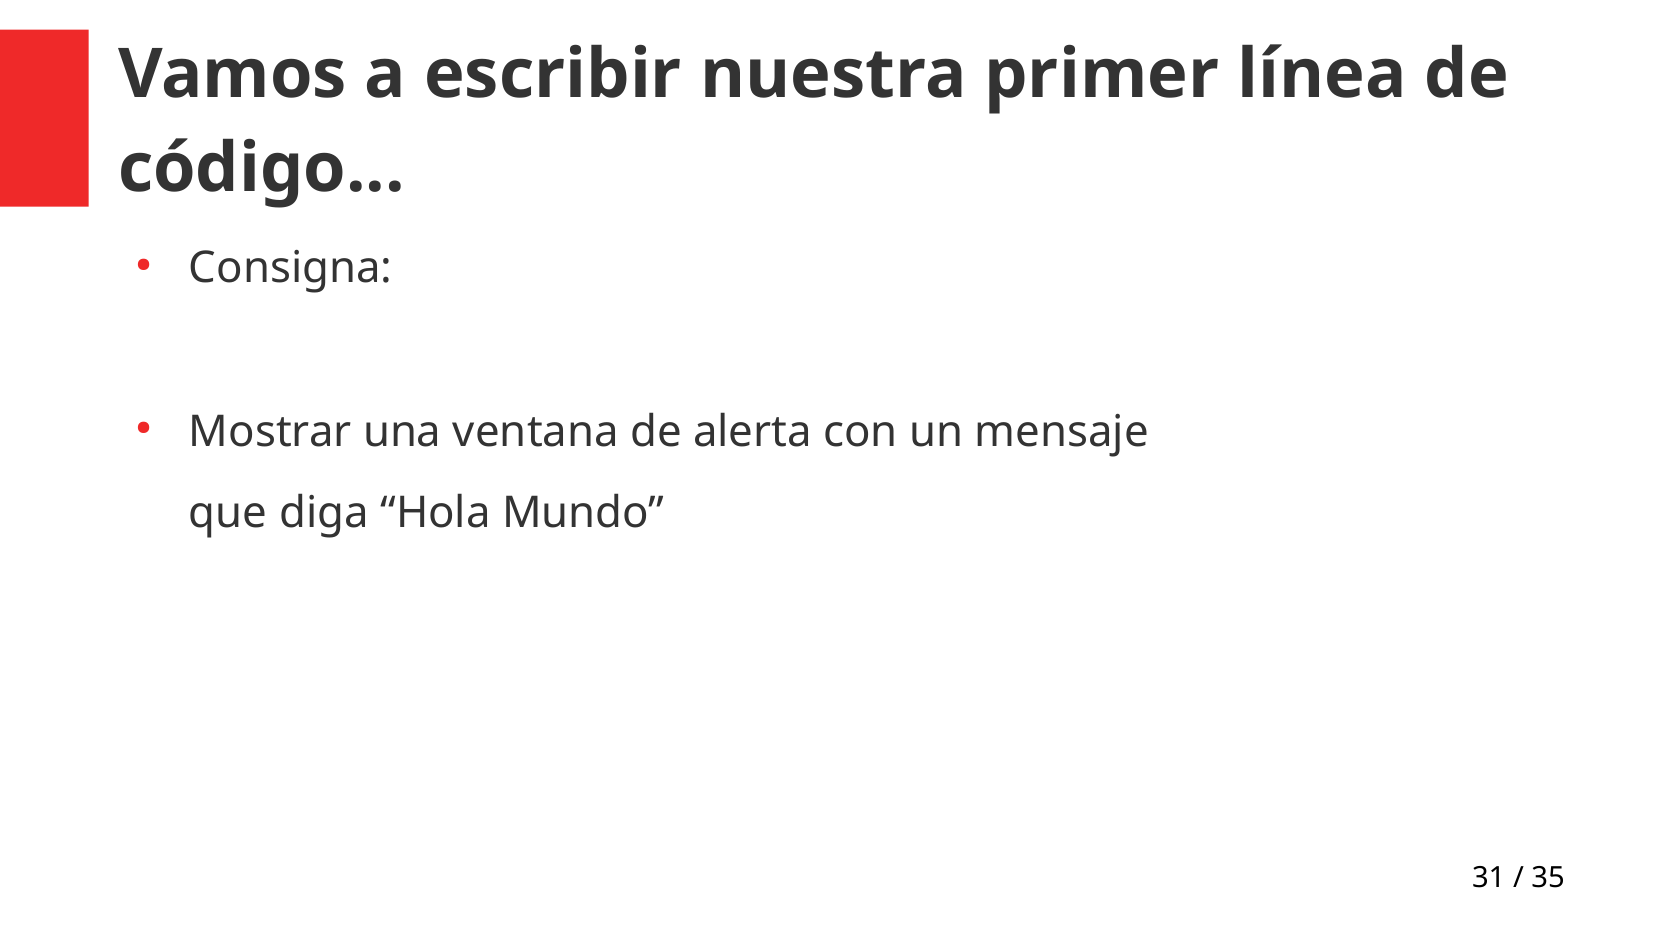

# Vamos a escribir nuestra primer línea de código...
Consigna:
Mostrar una ventana de alerta con un mensaje
que diga “Hola Mundo”
31